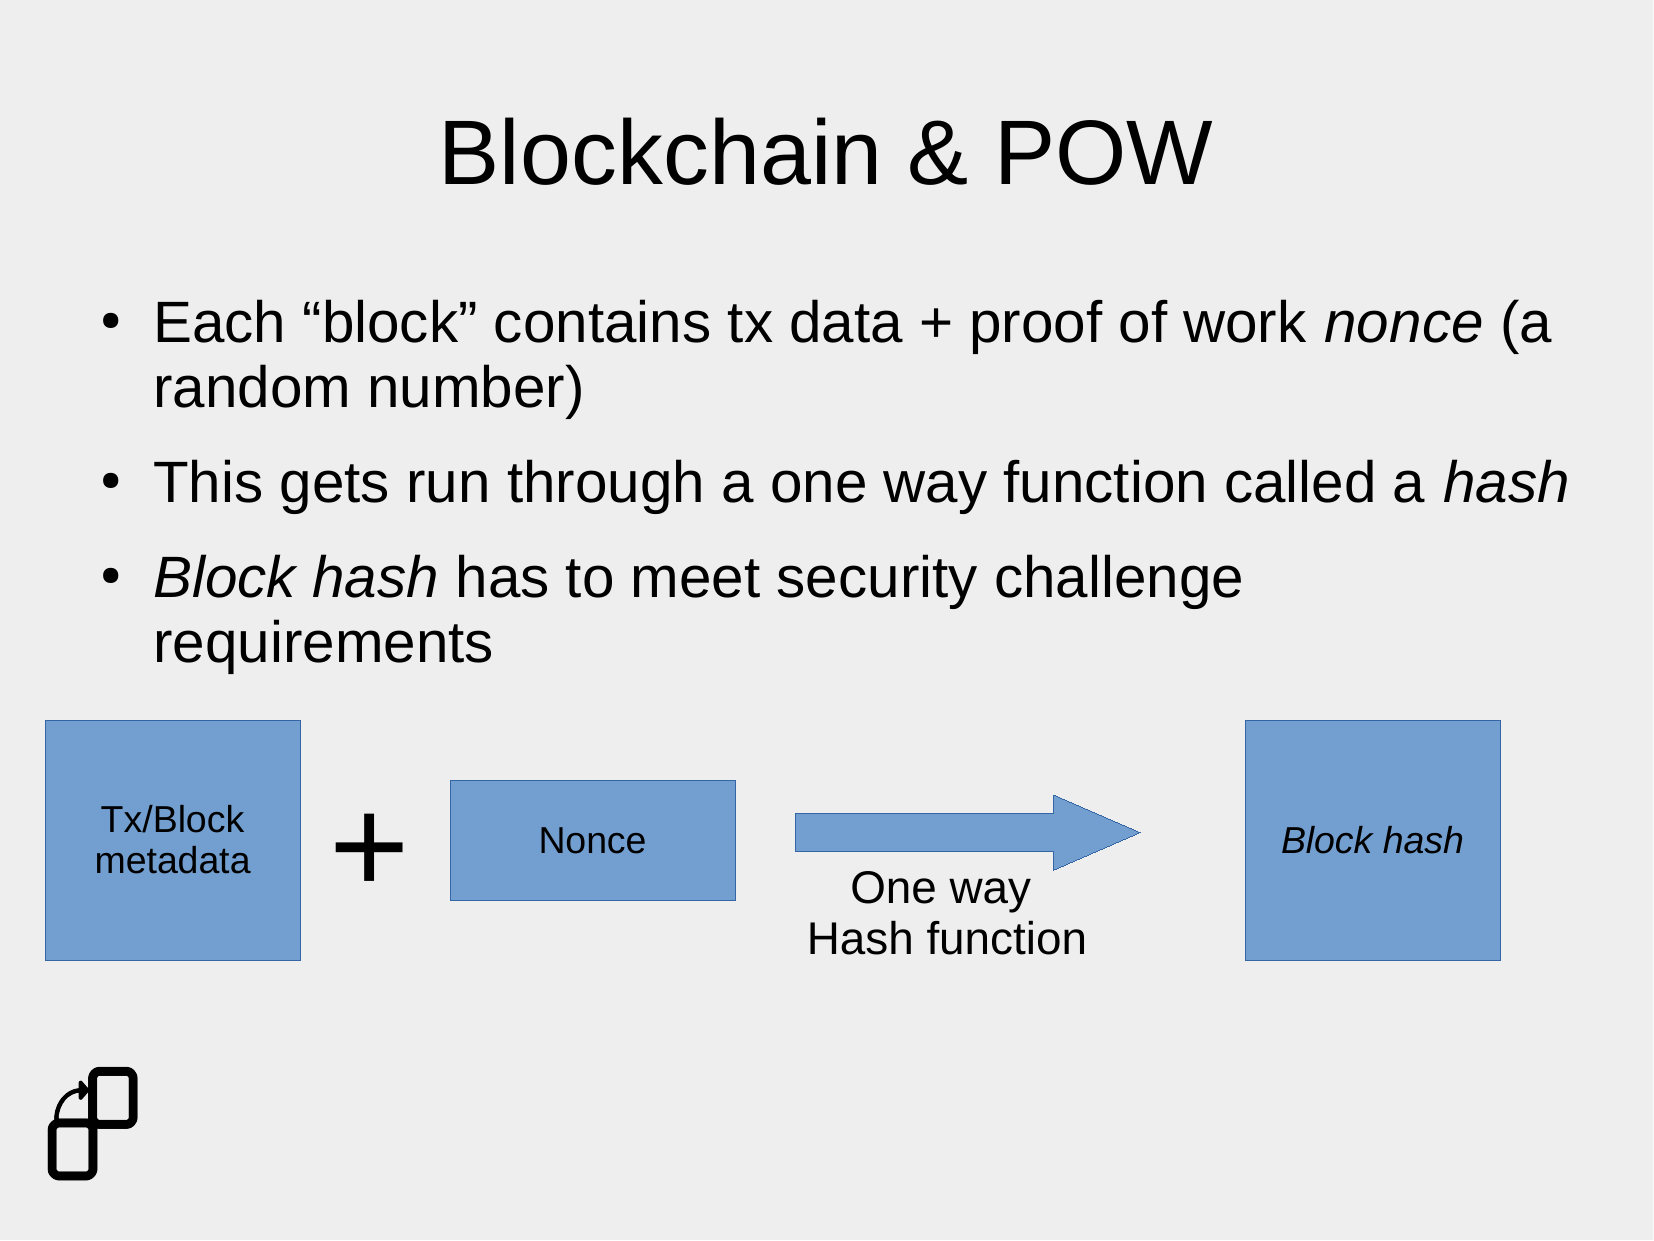

# Blockchain & POW
Each “block” contains tx data + proof of work nonce (a random number)
This gets run through a one way function called a hash
Block hash has to meet security challenge requirements
Tx/Block
metadata
Block hash
+
Nonce
One way
Hash function